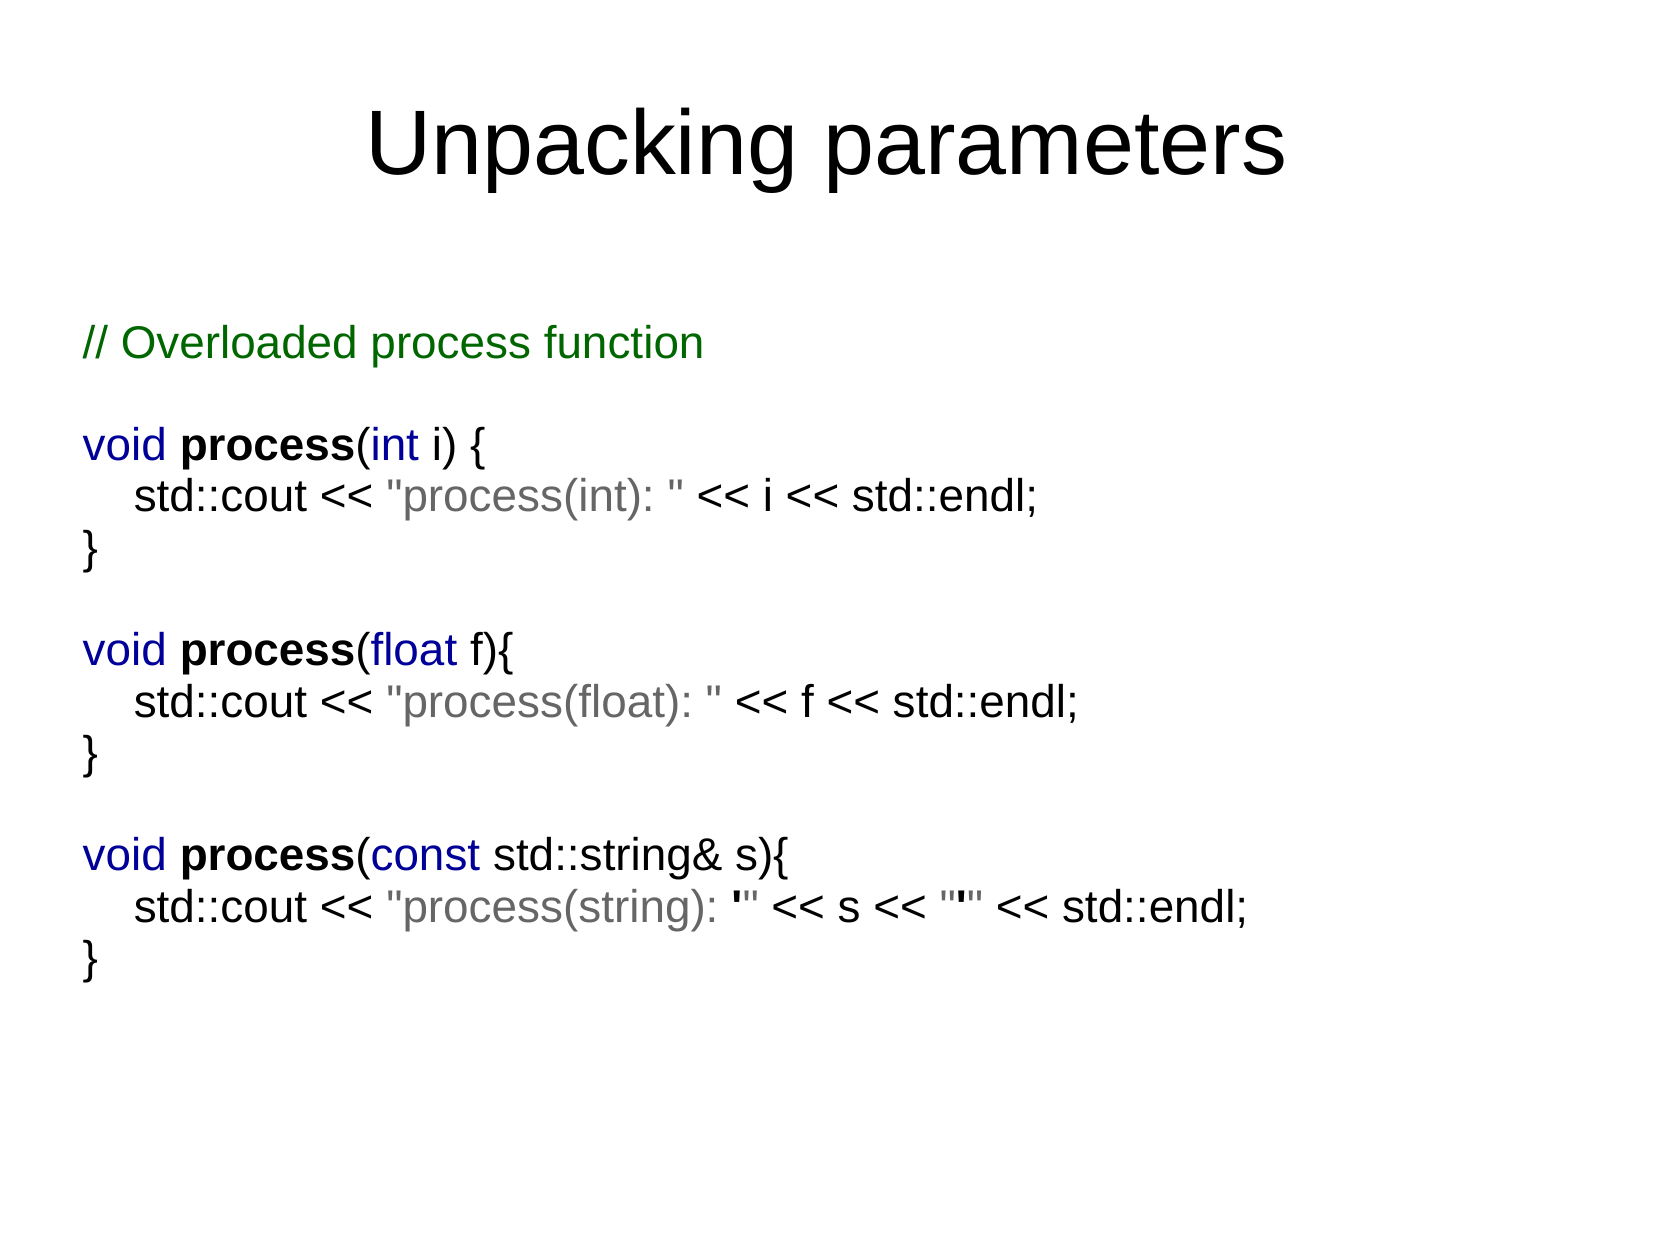

# Unpacking parameters
// Overloaded process function
void process(int i) {
 std::cout << "process(int): " << i << std::endl;
}
void process(float f){
 std::cout << "process(float): " << f << std::endl;
}
void process(const std::string& s){
 std::cout << "process(string): '" << s << "'" << std::endl;
}